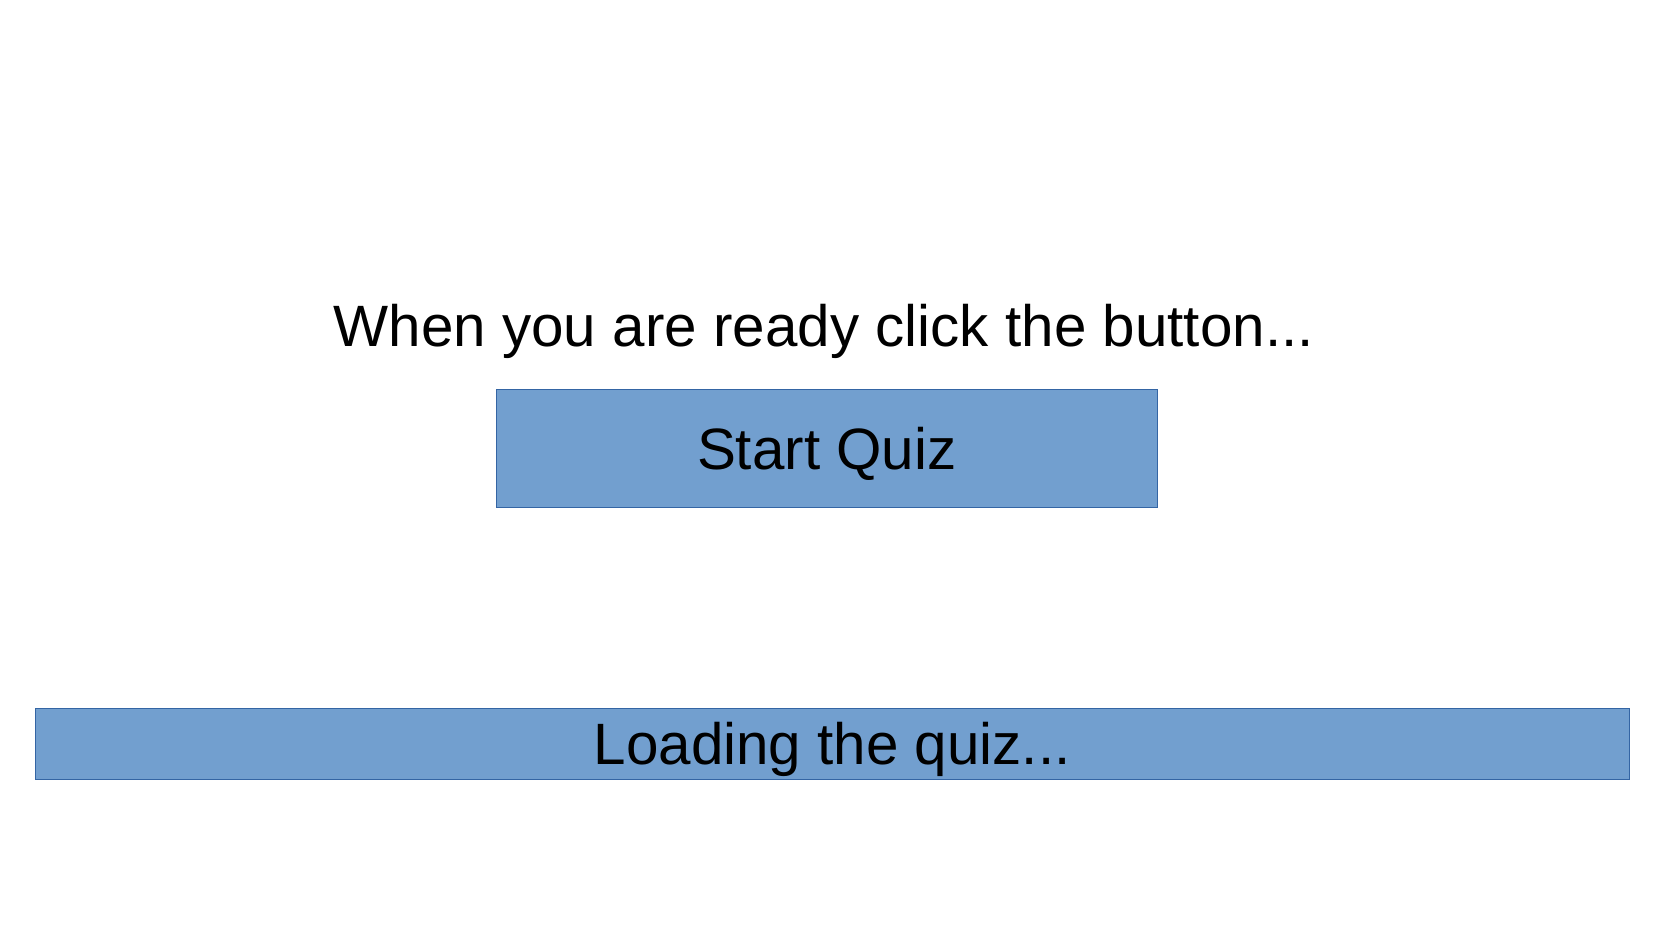

When you are ready click the button...
Start Quiz
Loading the quiz...